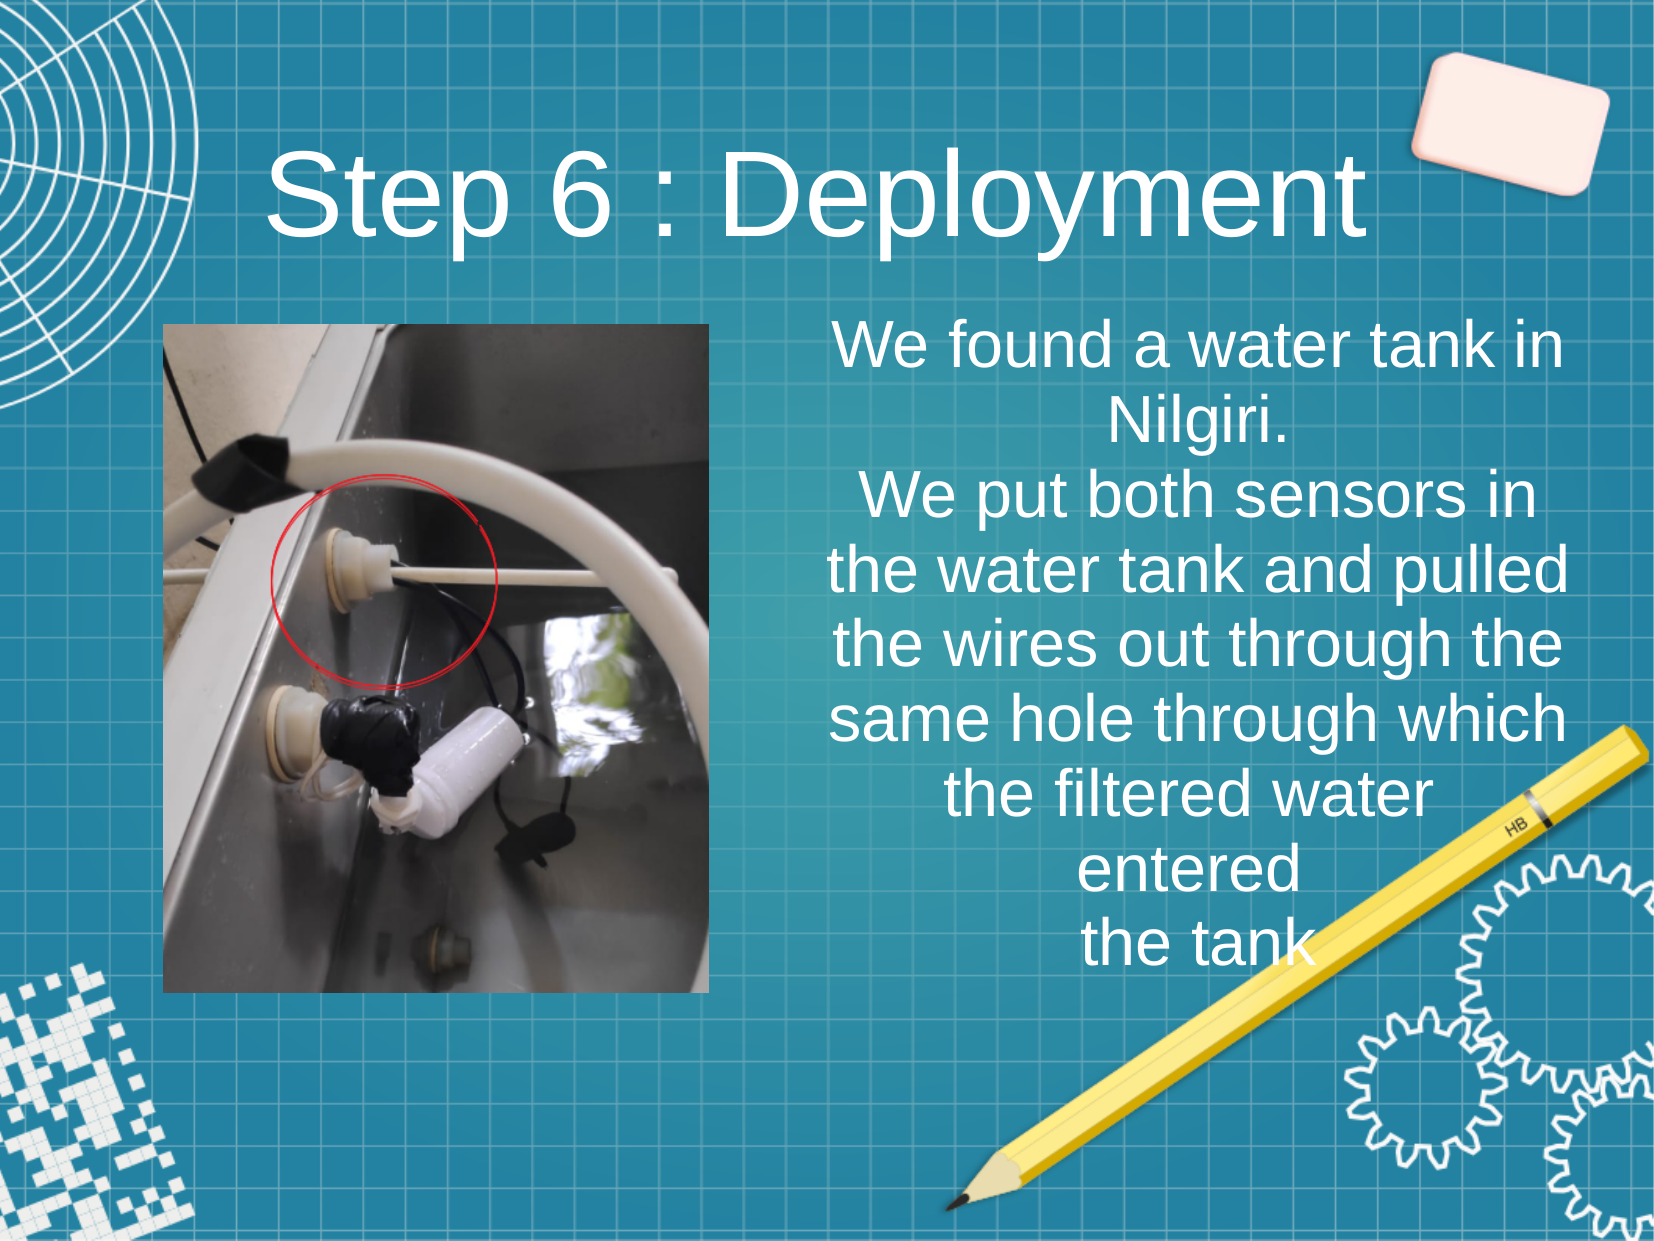

# Step 6 : Deployment
We found a water tank in Nilgiri.
We put both sensors in the water tank and pulled the wires out through the same hole through which the filtered water
entered
the tank